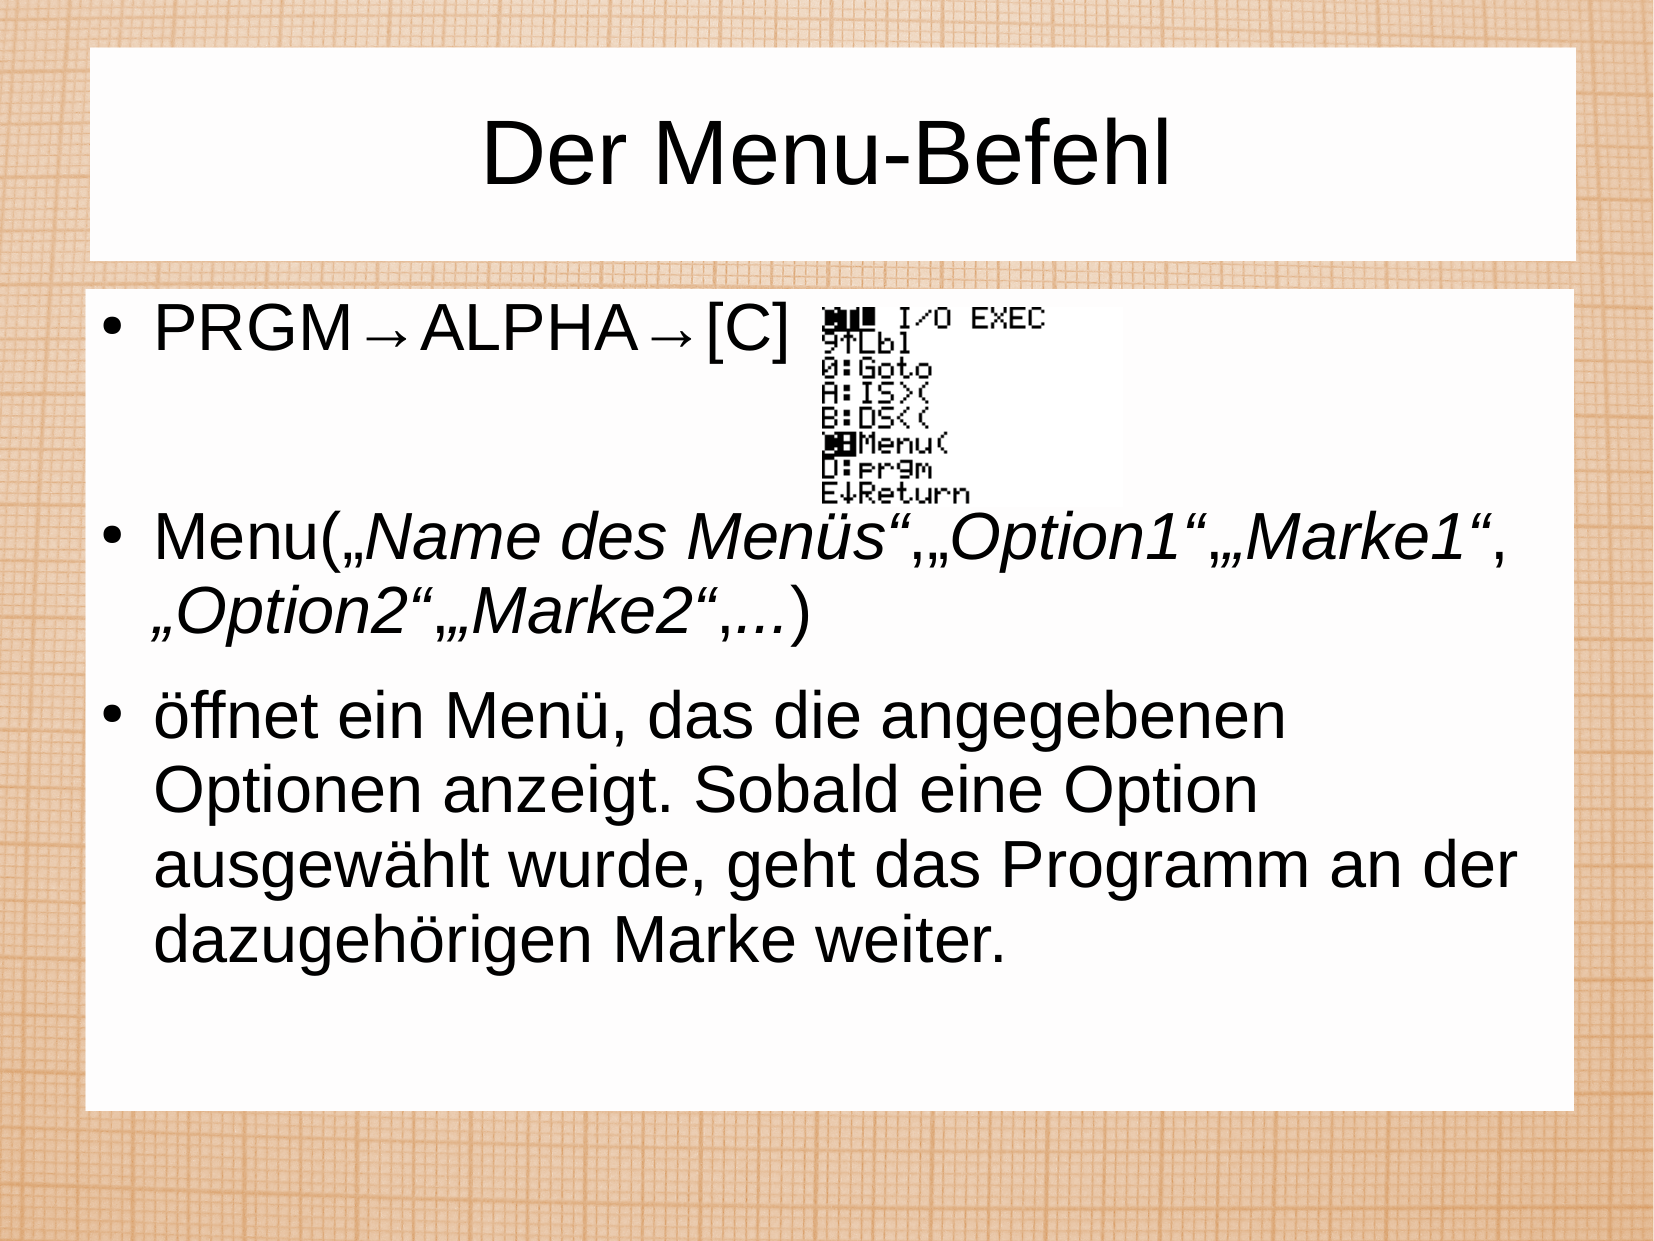

# Der Menu-Befehl
PRGM→ALPHA→[C]
Menu(„Name des Menüs“,„Option1“,„Marke1“,„Option2“,„Marke2“,...)
öffnet ein Menü, das die angegebenen Optionen anzeigt. Sobald eine Option ausgewählt wurde, geht das Programm an der dazugehörigen Marke weiter.